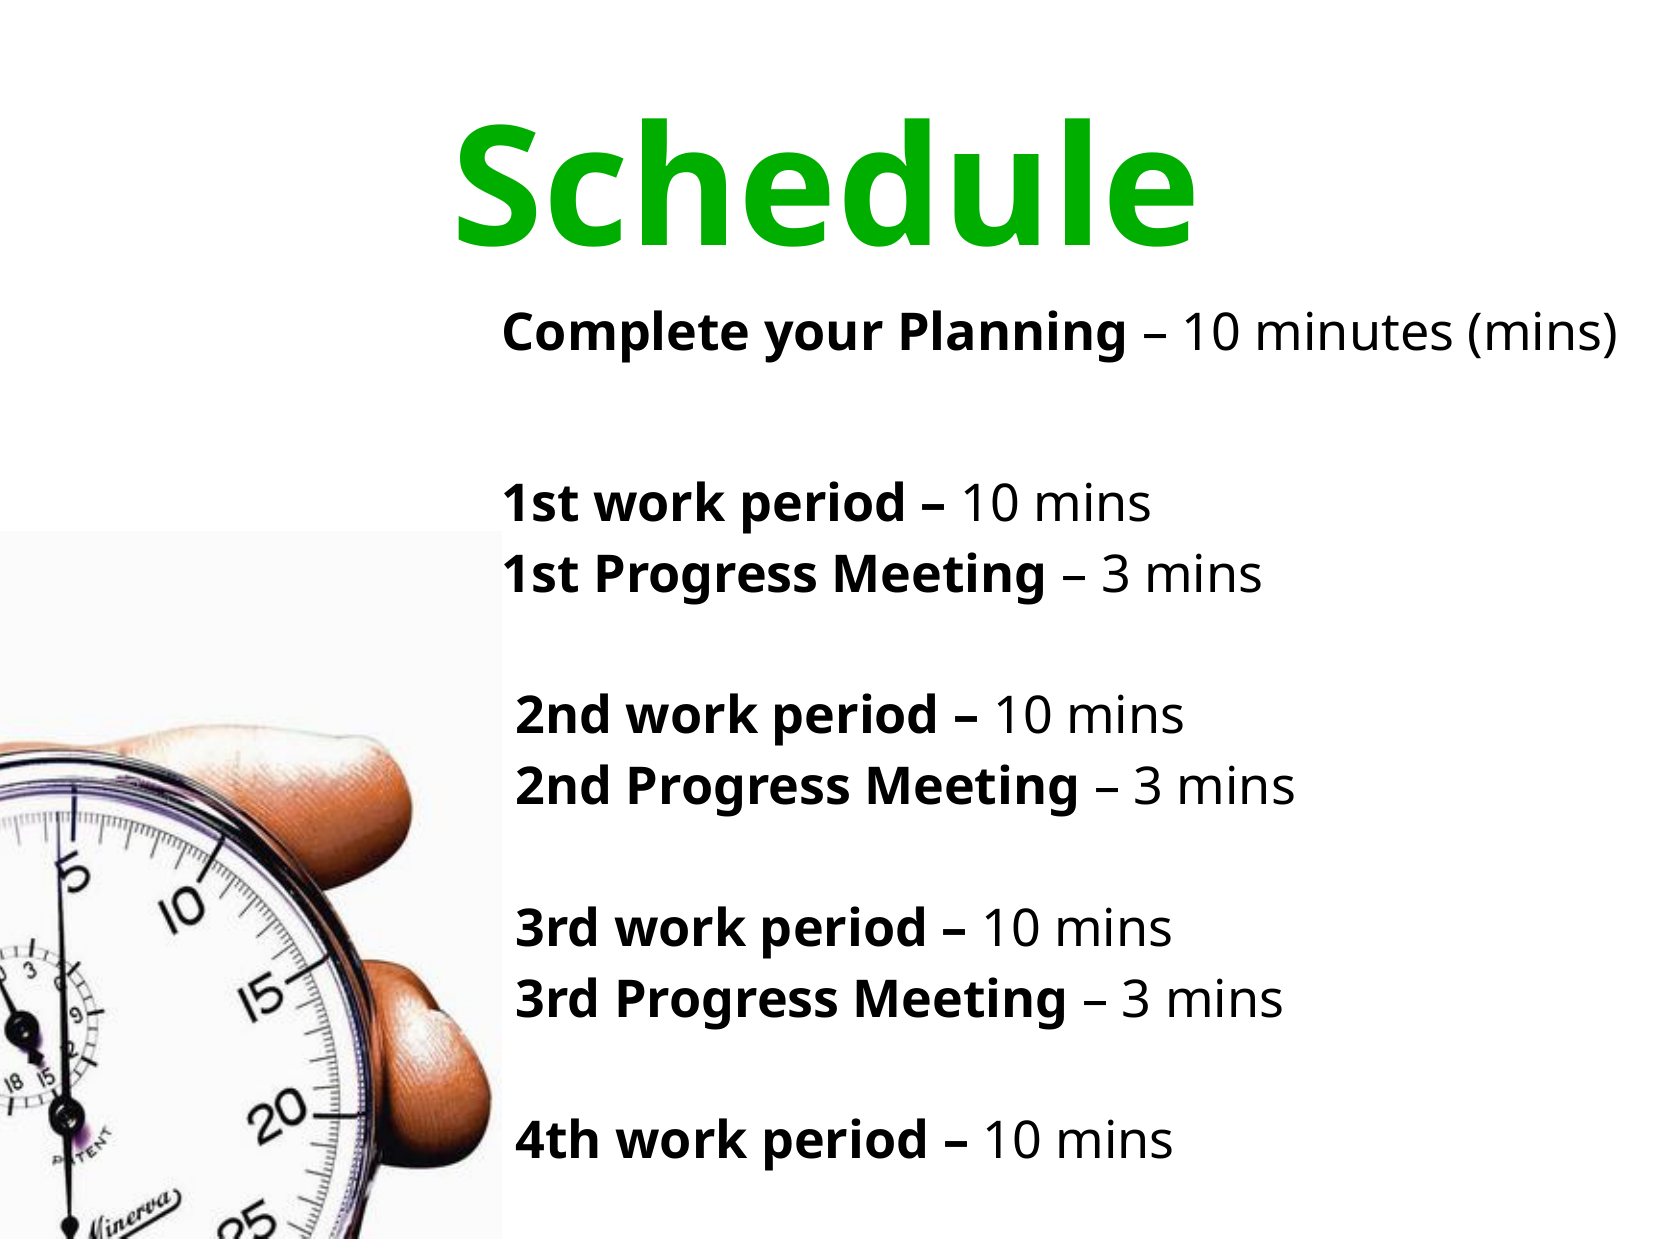

Schedule
# Complete your Planning – 10 minutes (mins)
1st work period – 10 mins
1st Progress Meeting – 3 mins
 2nd work period – 10 mins
 2nd Progress Meeting – 3 mins
 3rd work period – 10 mins
 3rd Progress Meeting – 3 mins
 4th work period – 10 mins
Demonstration – 3 mins per team